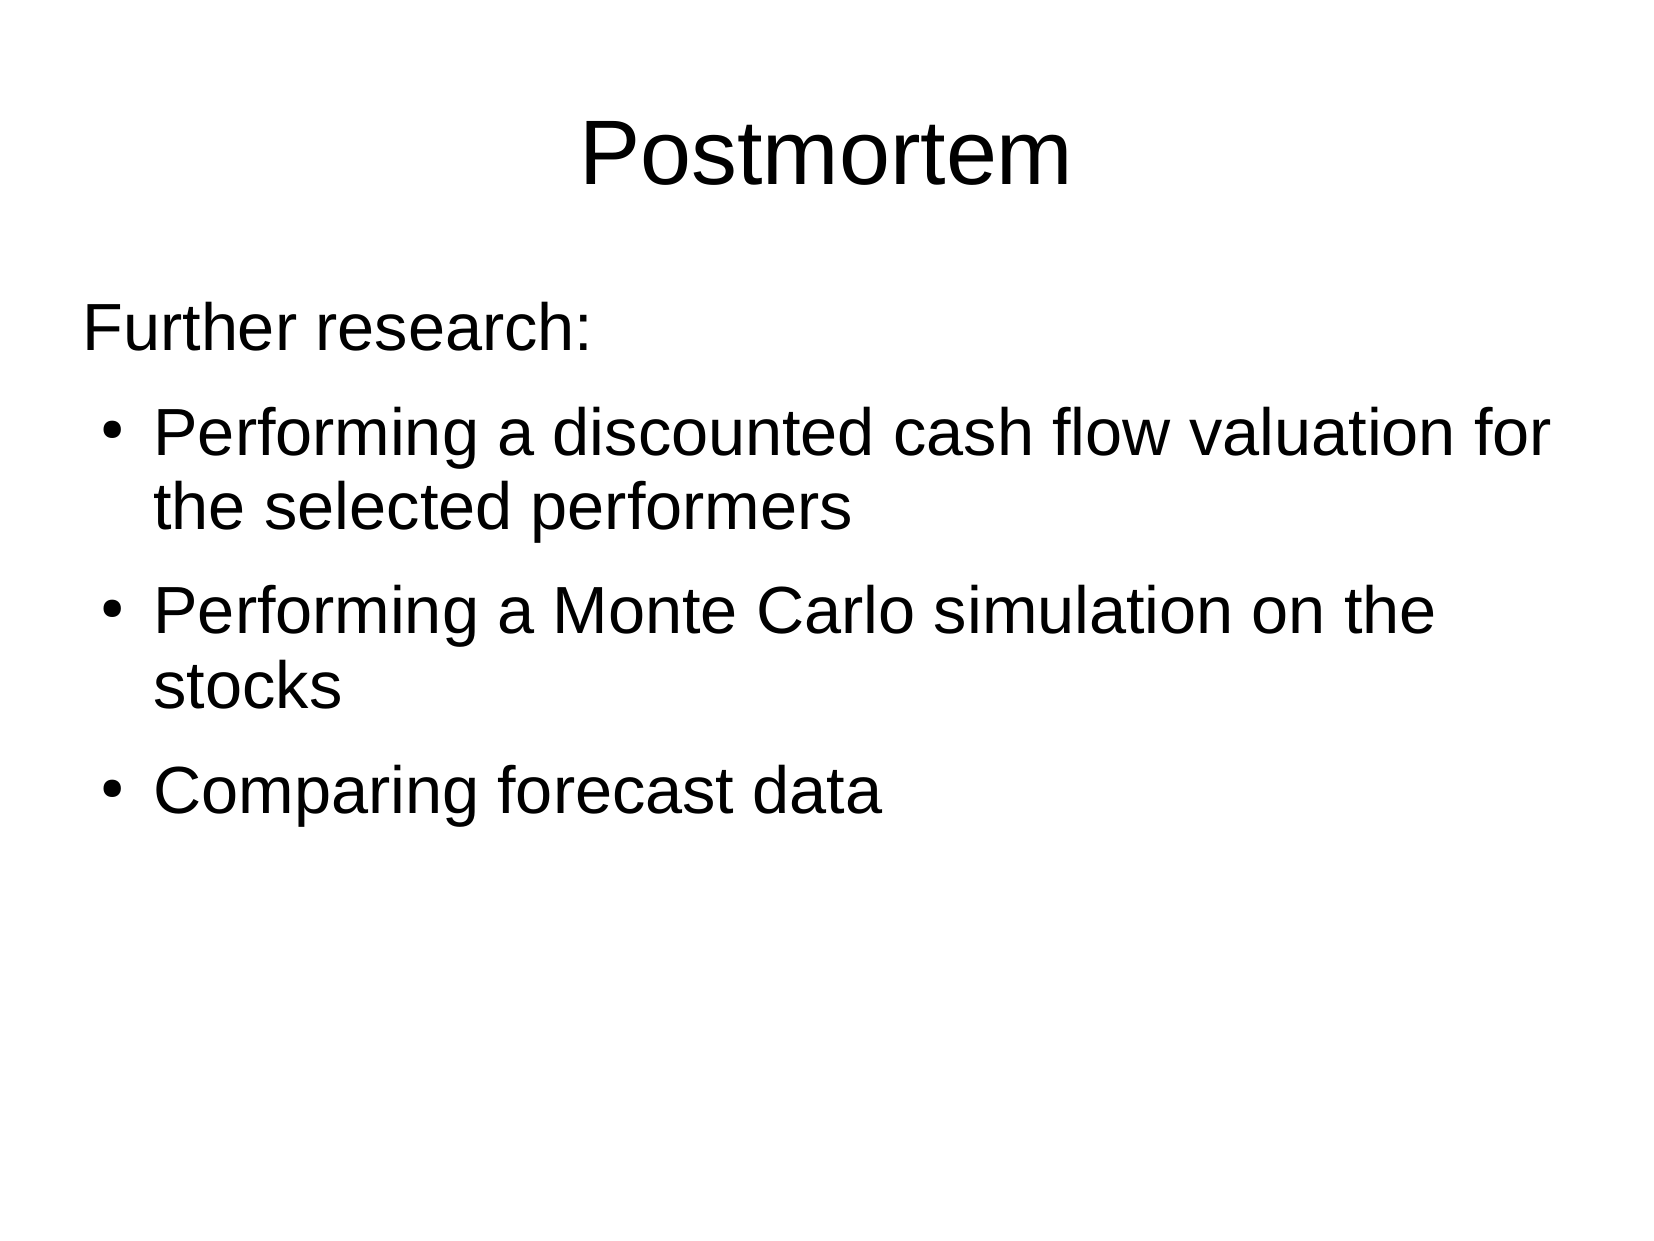

# Postmortem
Further research:
Performing a discounted cash flow valuation for the selected performers
Performing a Monte Carlo simulation on the stocks
Comparing forecast data